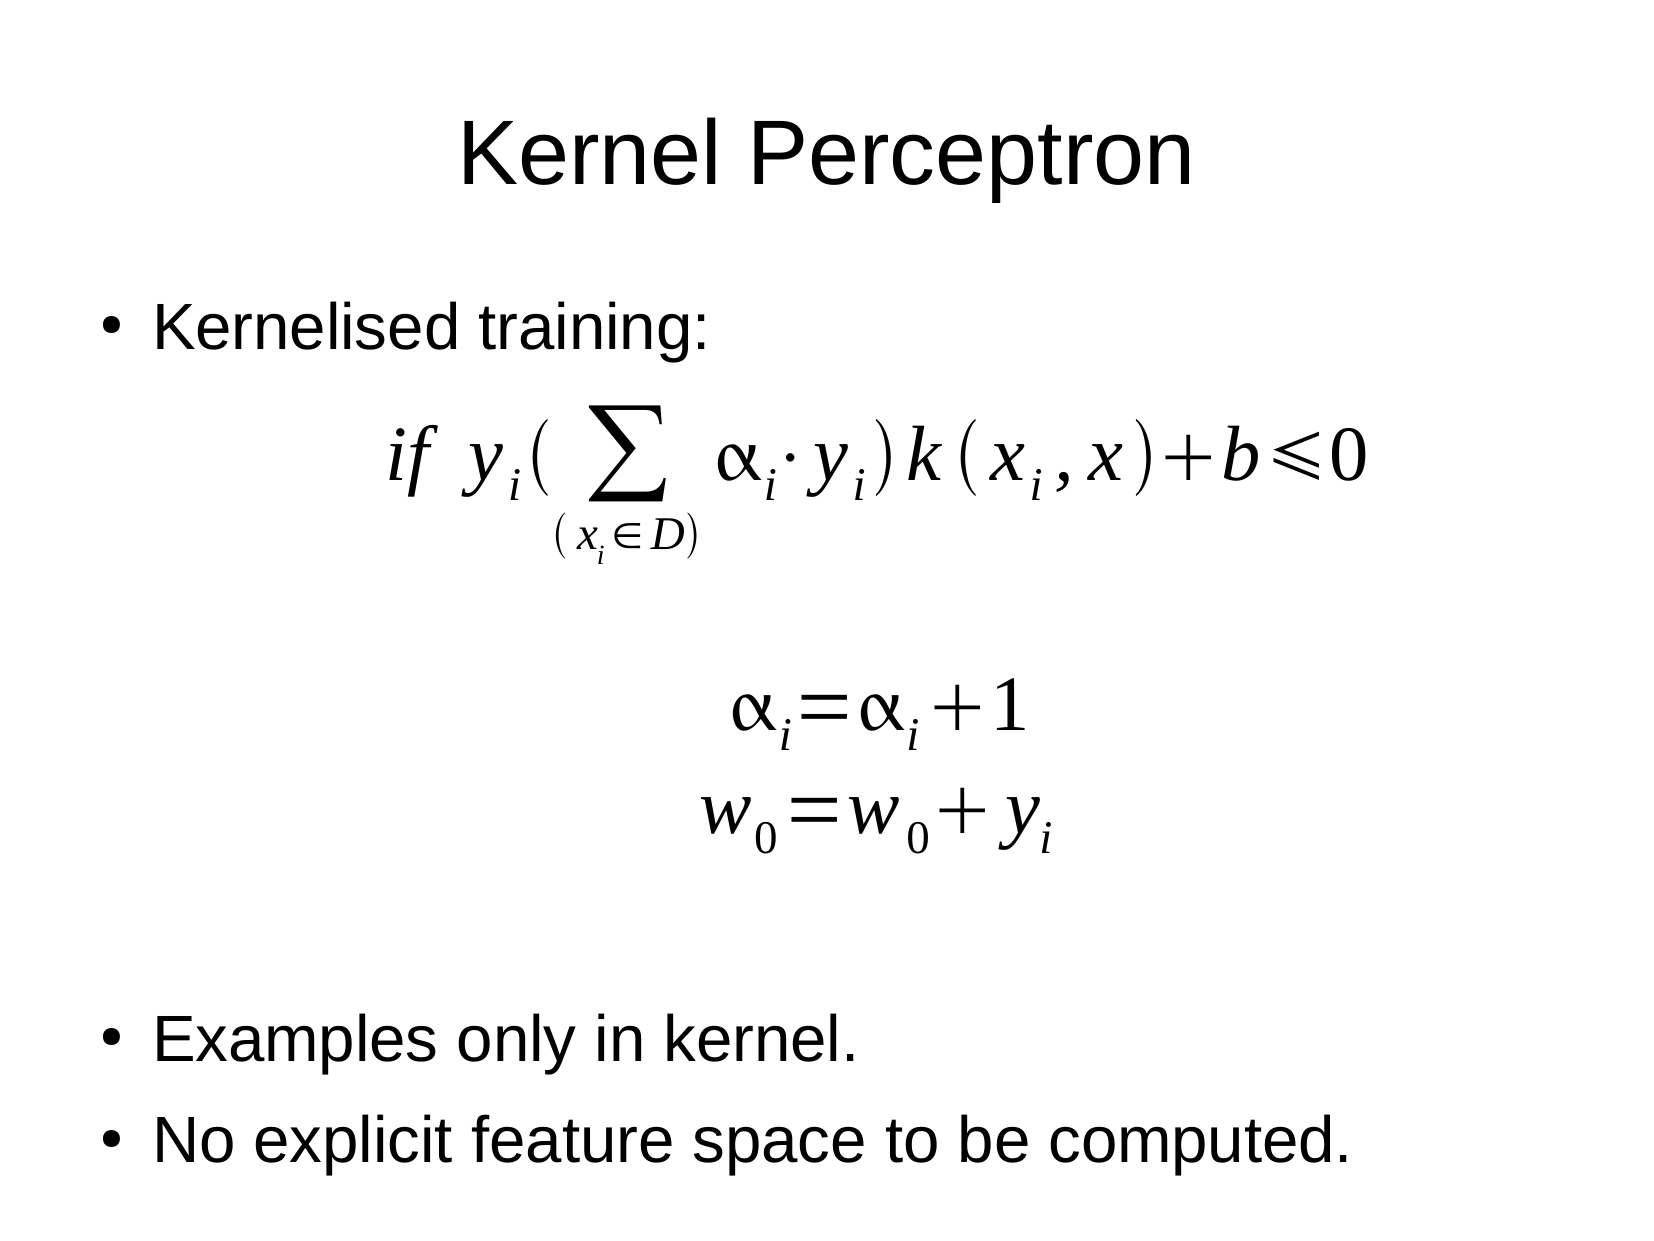

# Kernel Perceptron
Kernelised training:
Examples only in kernel.
No explicit feature space to be computed.